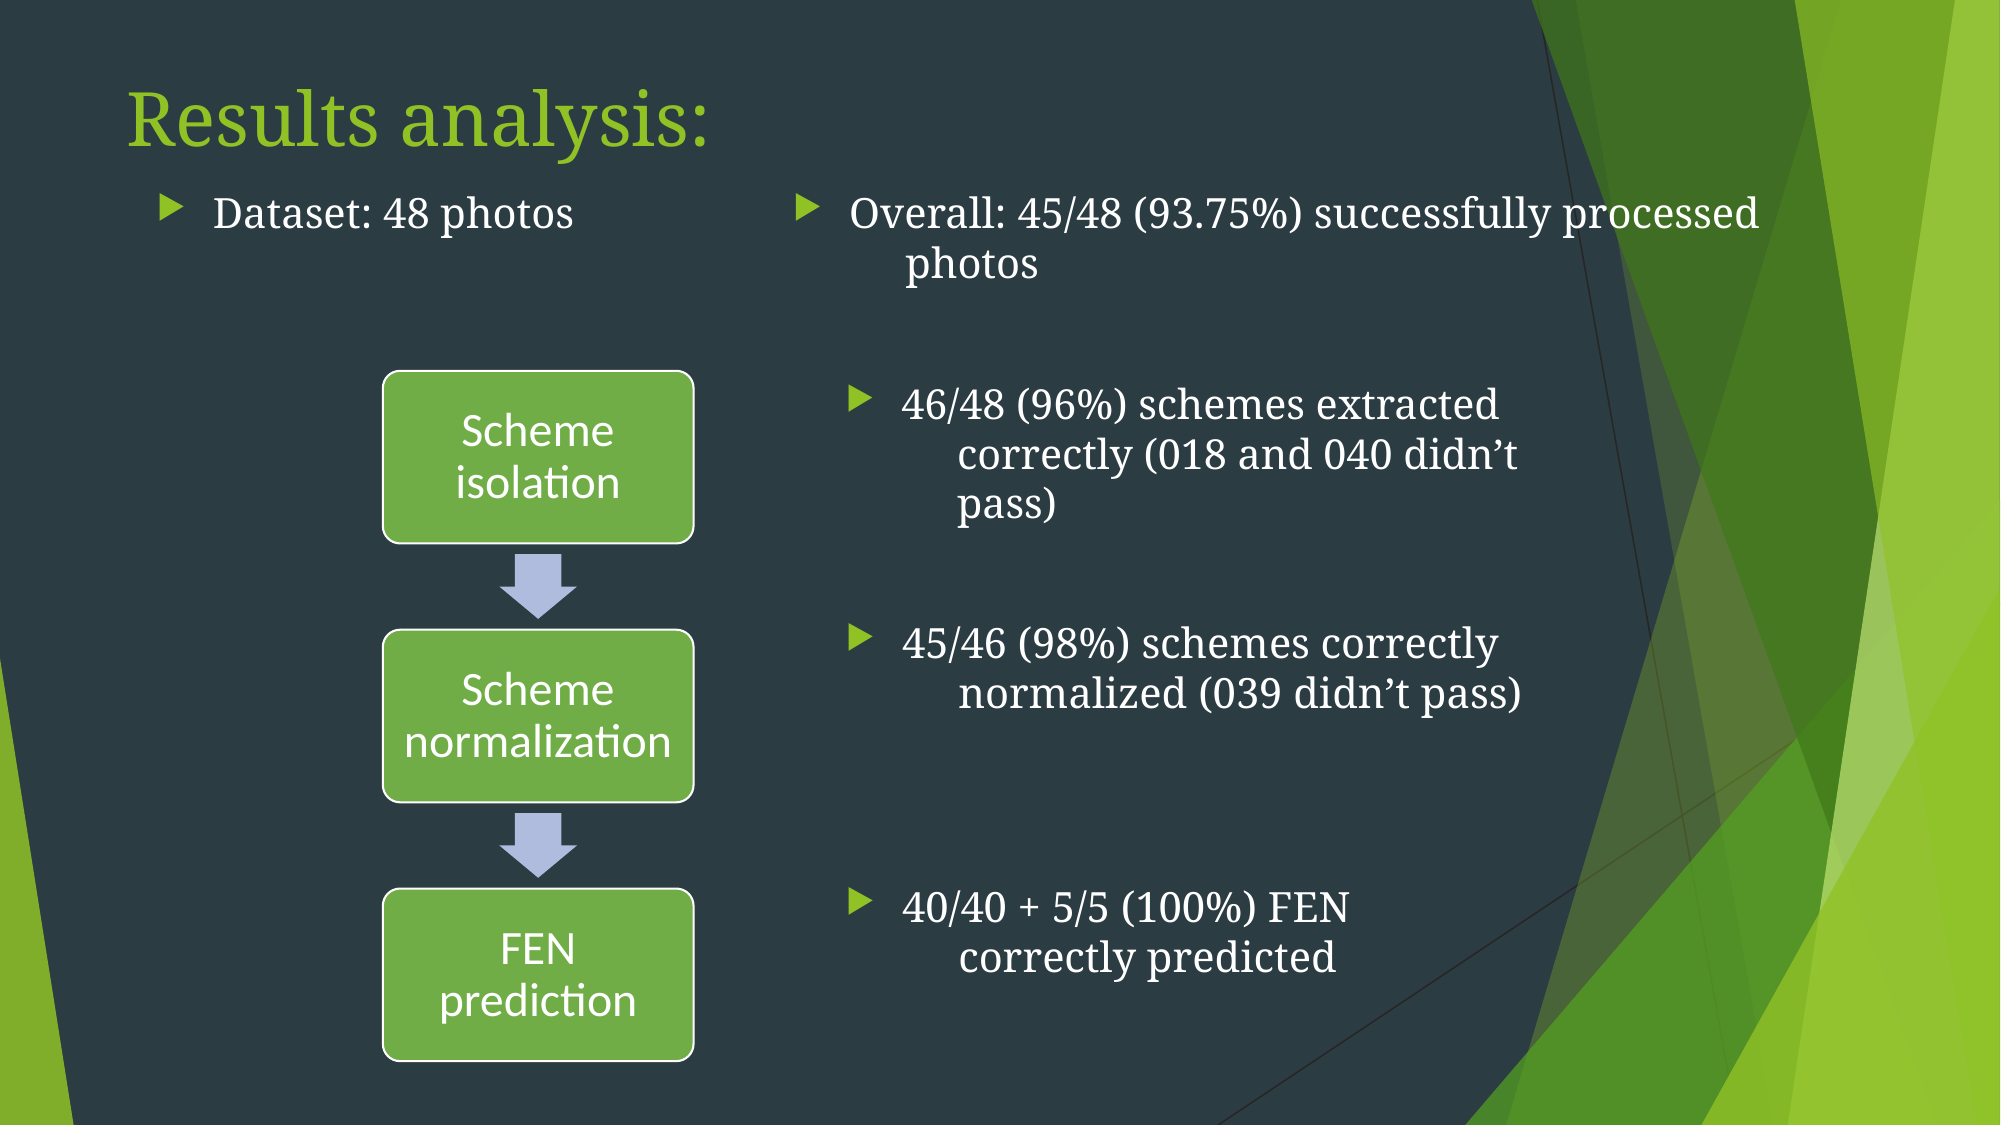

# Results analysis:
Dataset: 48 photos
Overall: 45/48 (93.75%) successfully processed photos
Scheme isolation
Scheme normalization
FEN prediction
46/48 (96%) schemes extracted correctly (018 and 040 didn’t pass)
45/46 (98%) schemes correctly normalized (039 didn’t pass)
40/40 + 5/5 (100%) FEN correctly predicted